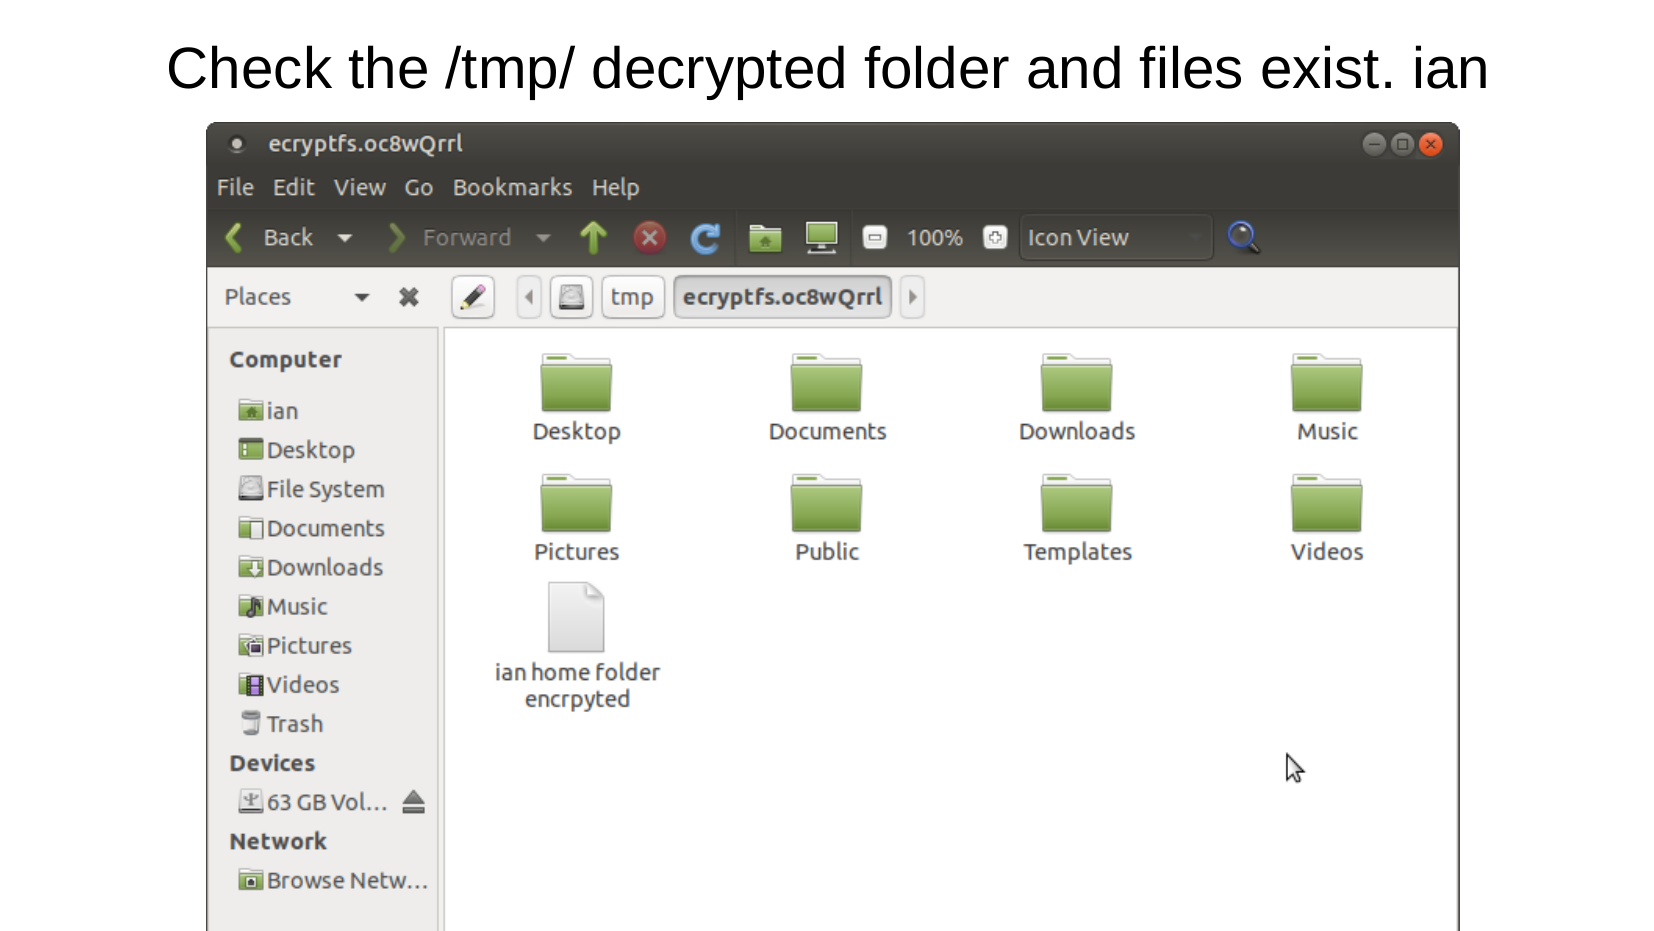

# Check the /tmp/ decrypted folder and files exist. ian